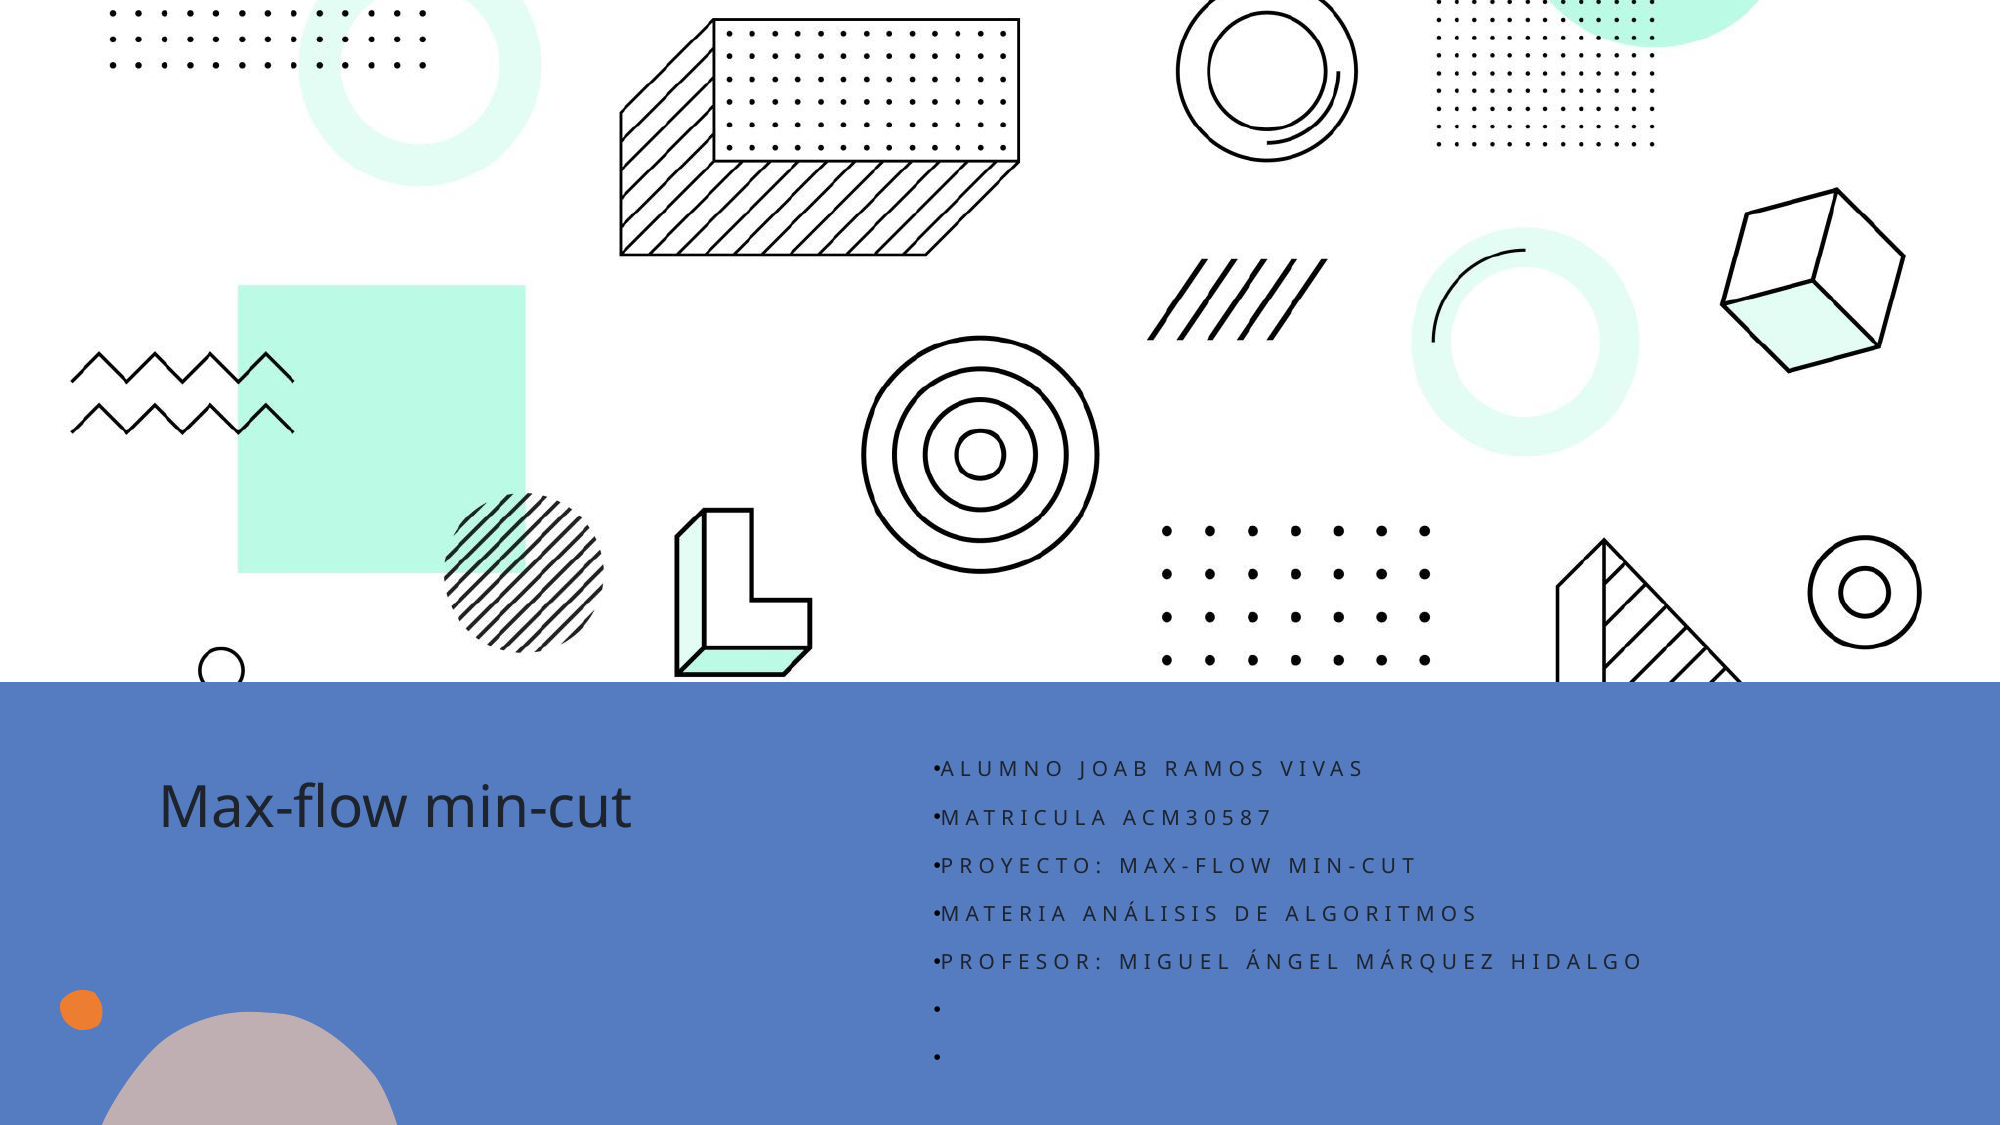

Alumno Joab Ramos Vivas
Matricula ACM30587
Proyecto: Max-flow min-cut
Materia Análisis de algoritmos
Profesor: Miguel Ángel Márquez Hidalgo
# Max-flow min-cut